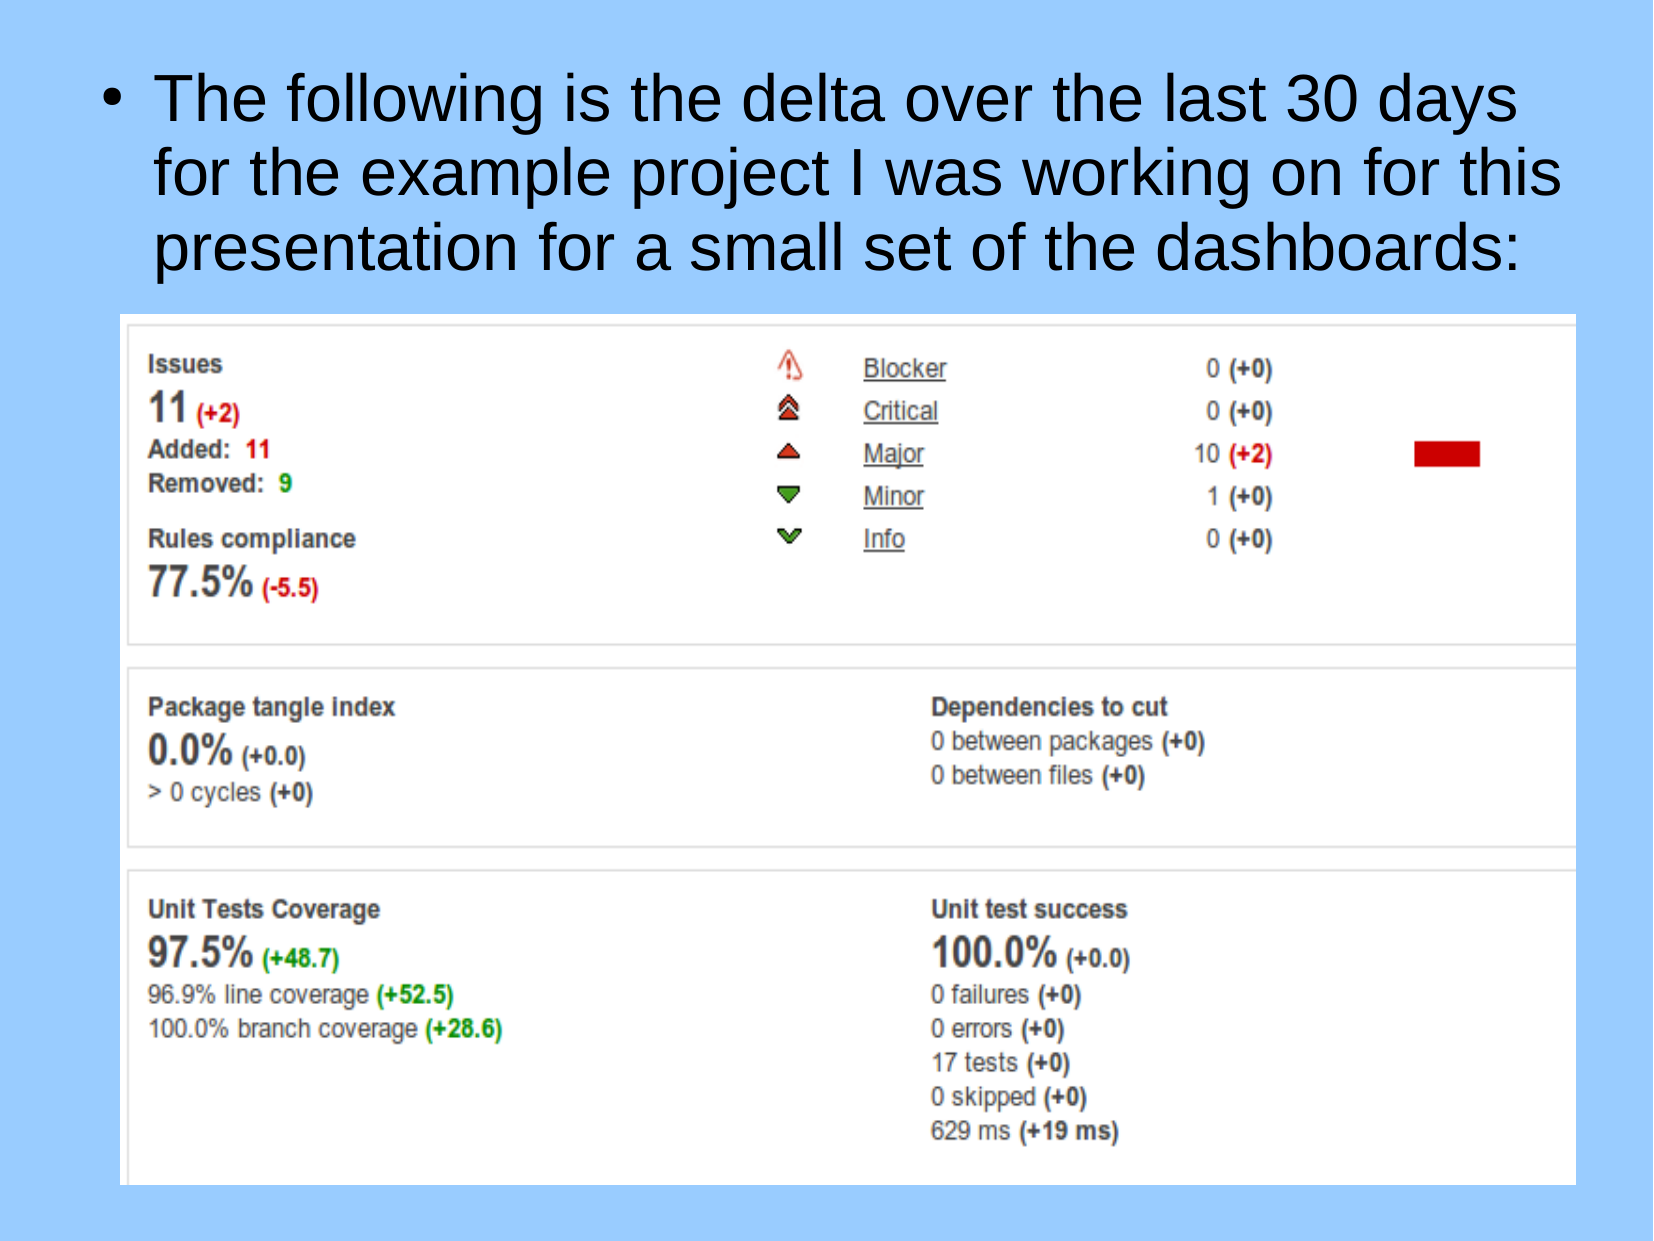

# The following is the delta over the last 30 days for the example project I was working on for this presentation for a small set of the dashboards: